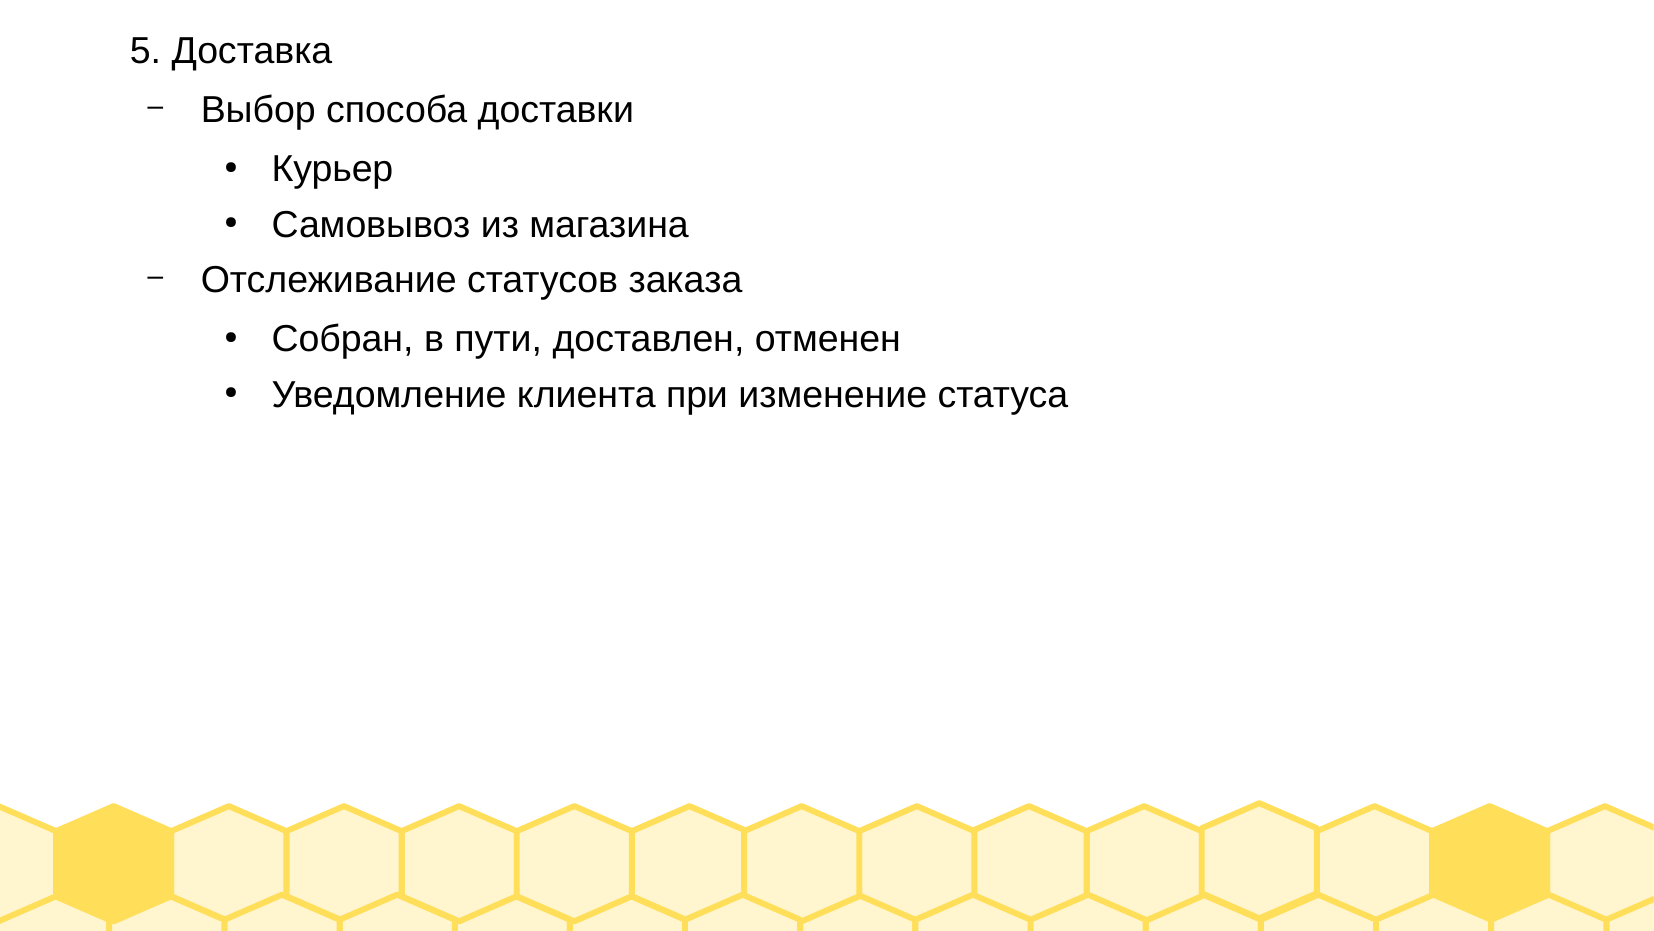

# 5. Доставка
Выбор способа доставки
Курьер
Самовывоз из магазина
Отслеживание статусов заказа
Собран, в пути, доставлен, отменен
Уведомление клиента при изменение статуса